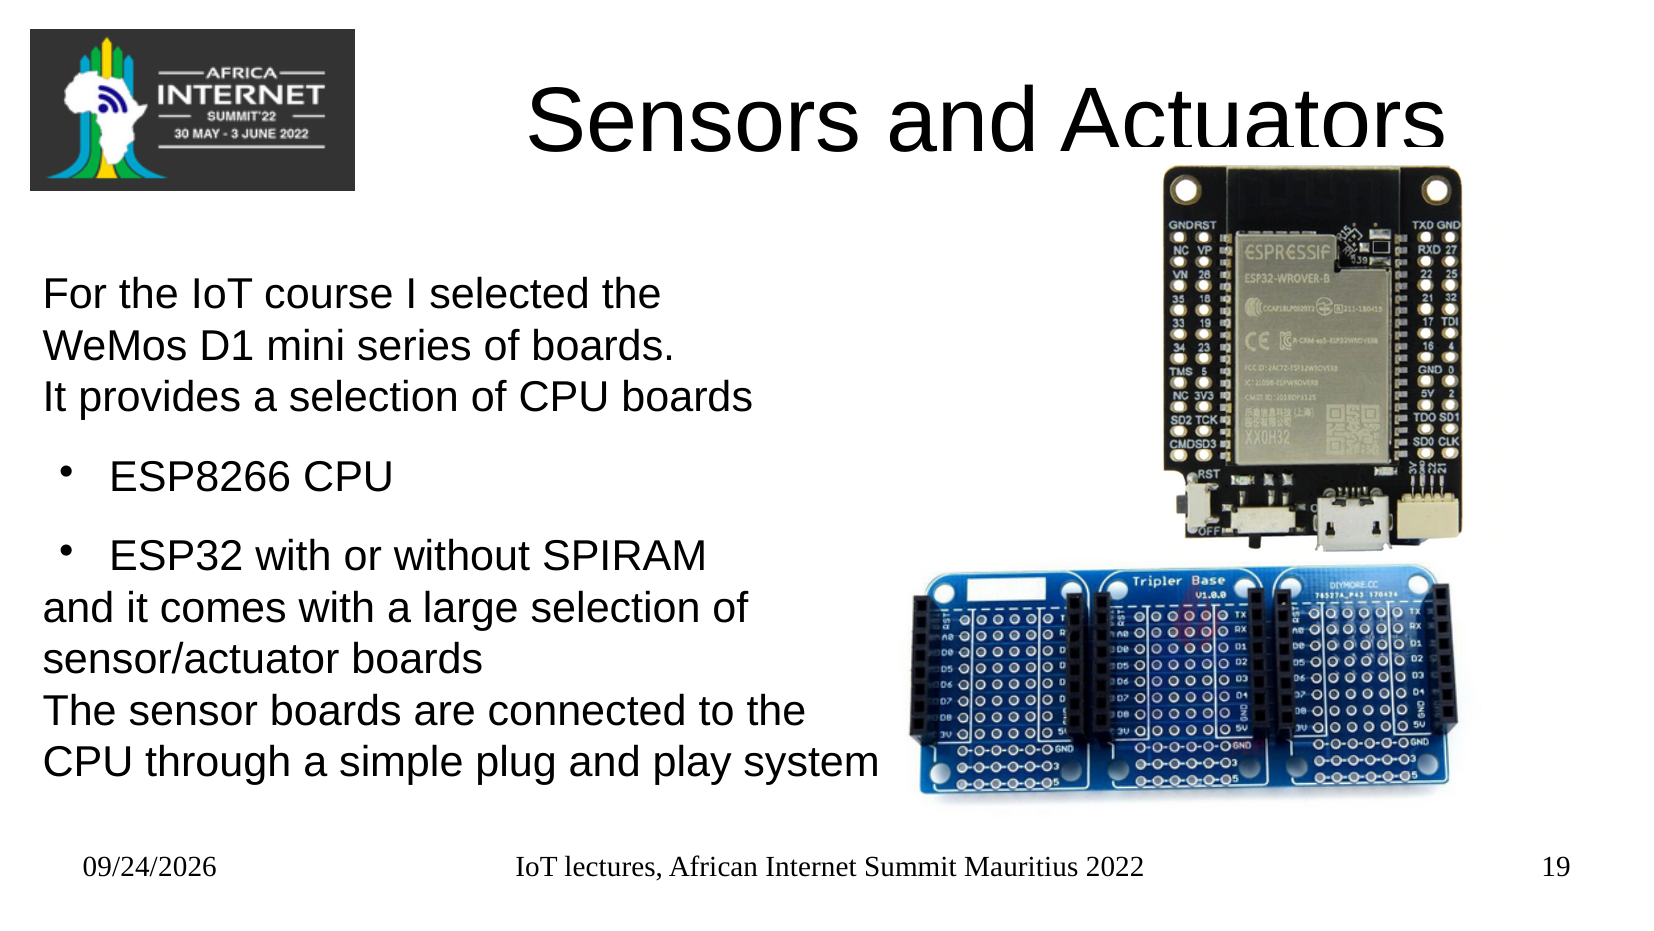

# Sensors and Actuators
For the IoT course I selected the
WeMos D1 mini series of boards.
It provides a selection of CPU boards
ESP8266 CPU
ESP32 with or without SPIRAM
and it comes with a large selection of sensor/actuator boards
The sensor boards are connected to the
CPU through a simple plug and play system
IoT lectures, African Internet Summit Mauritius 2022
19